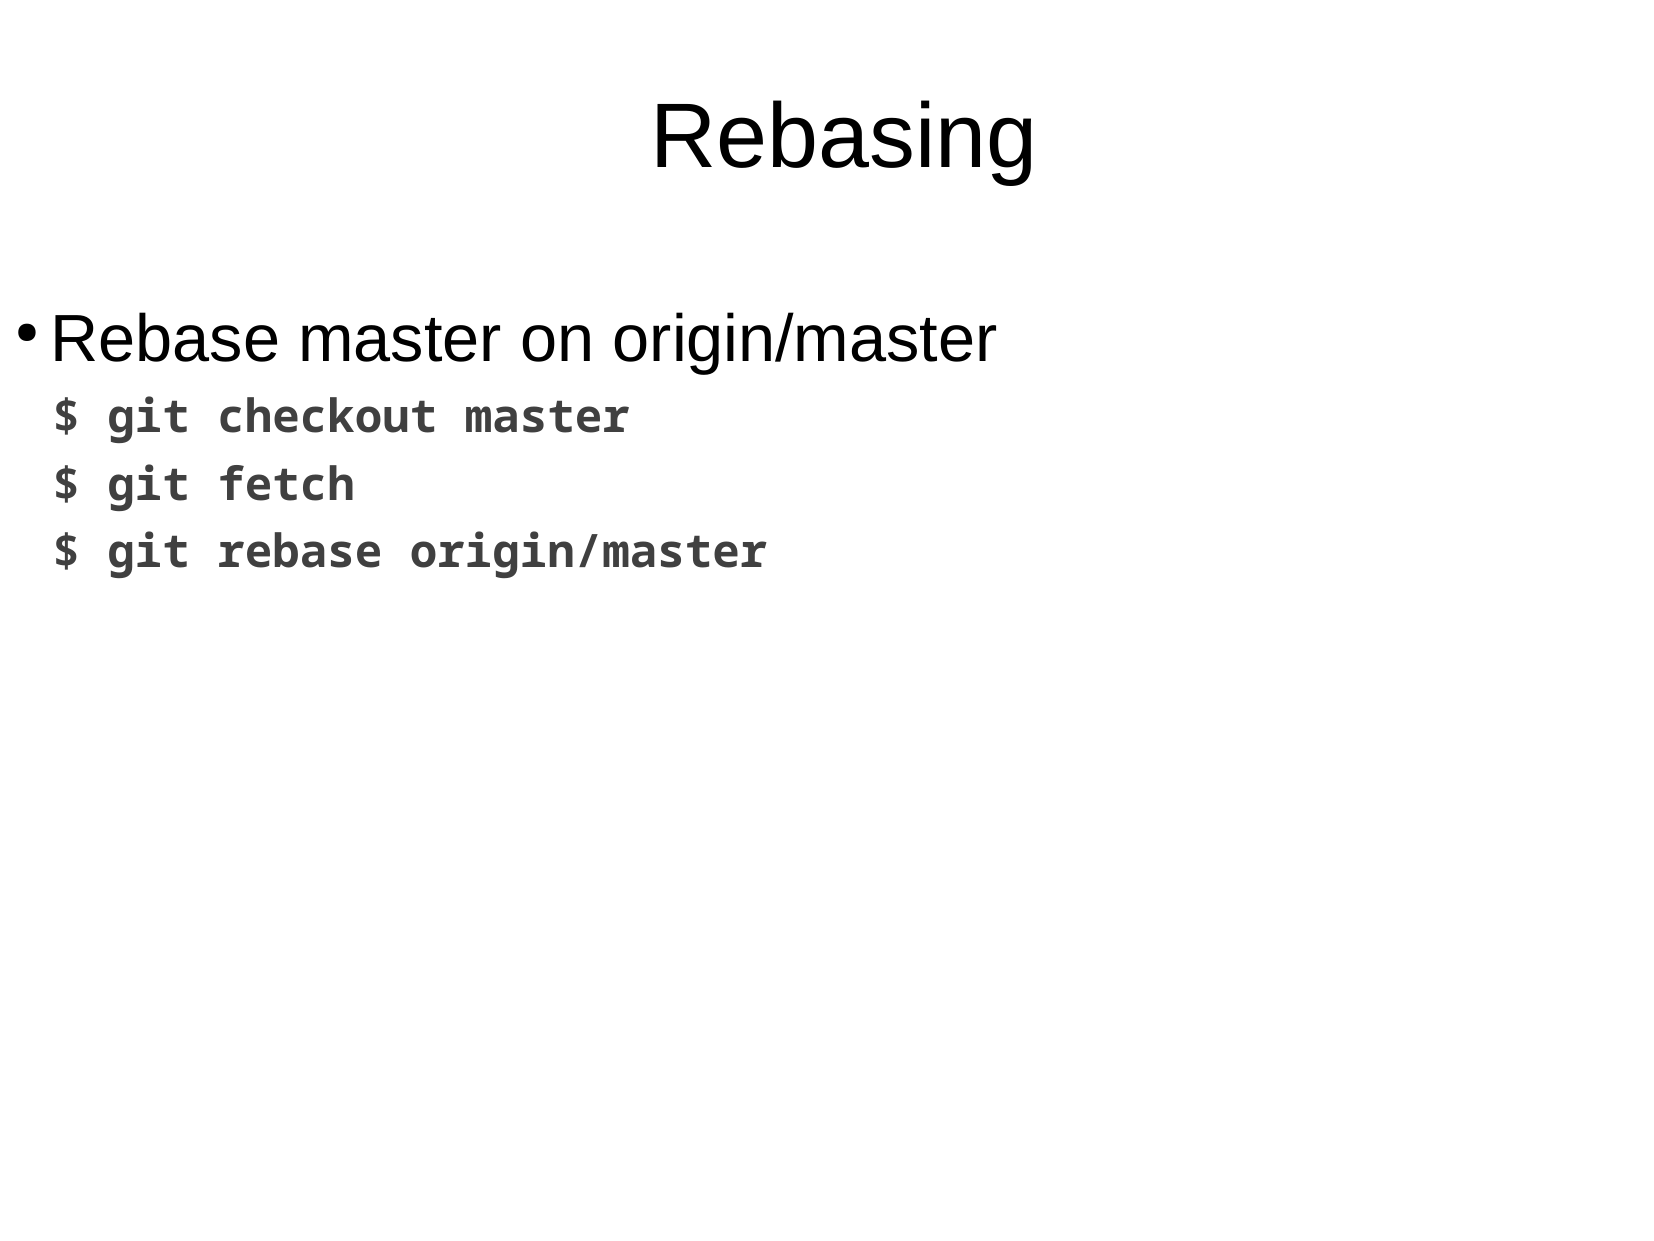

# Rebasing
Rebase master on origin/master
$ git checkout master
$ git fetch
$ git rebase origin/master